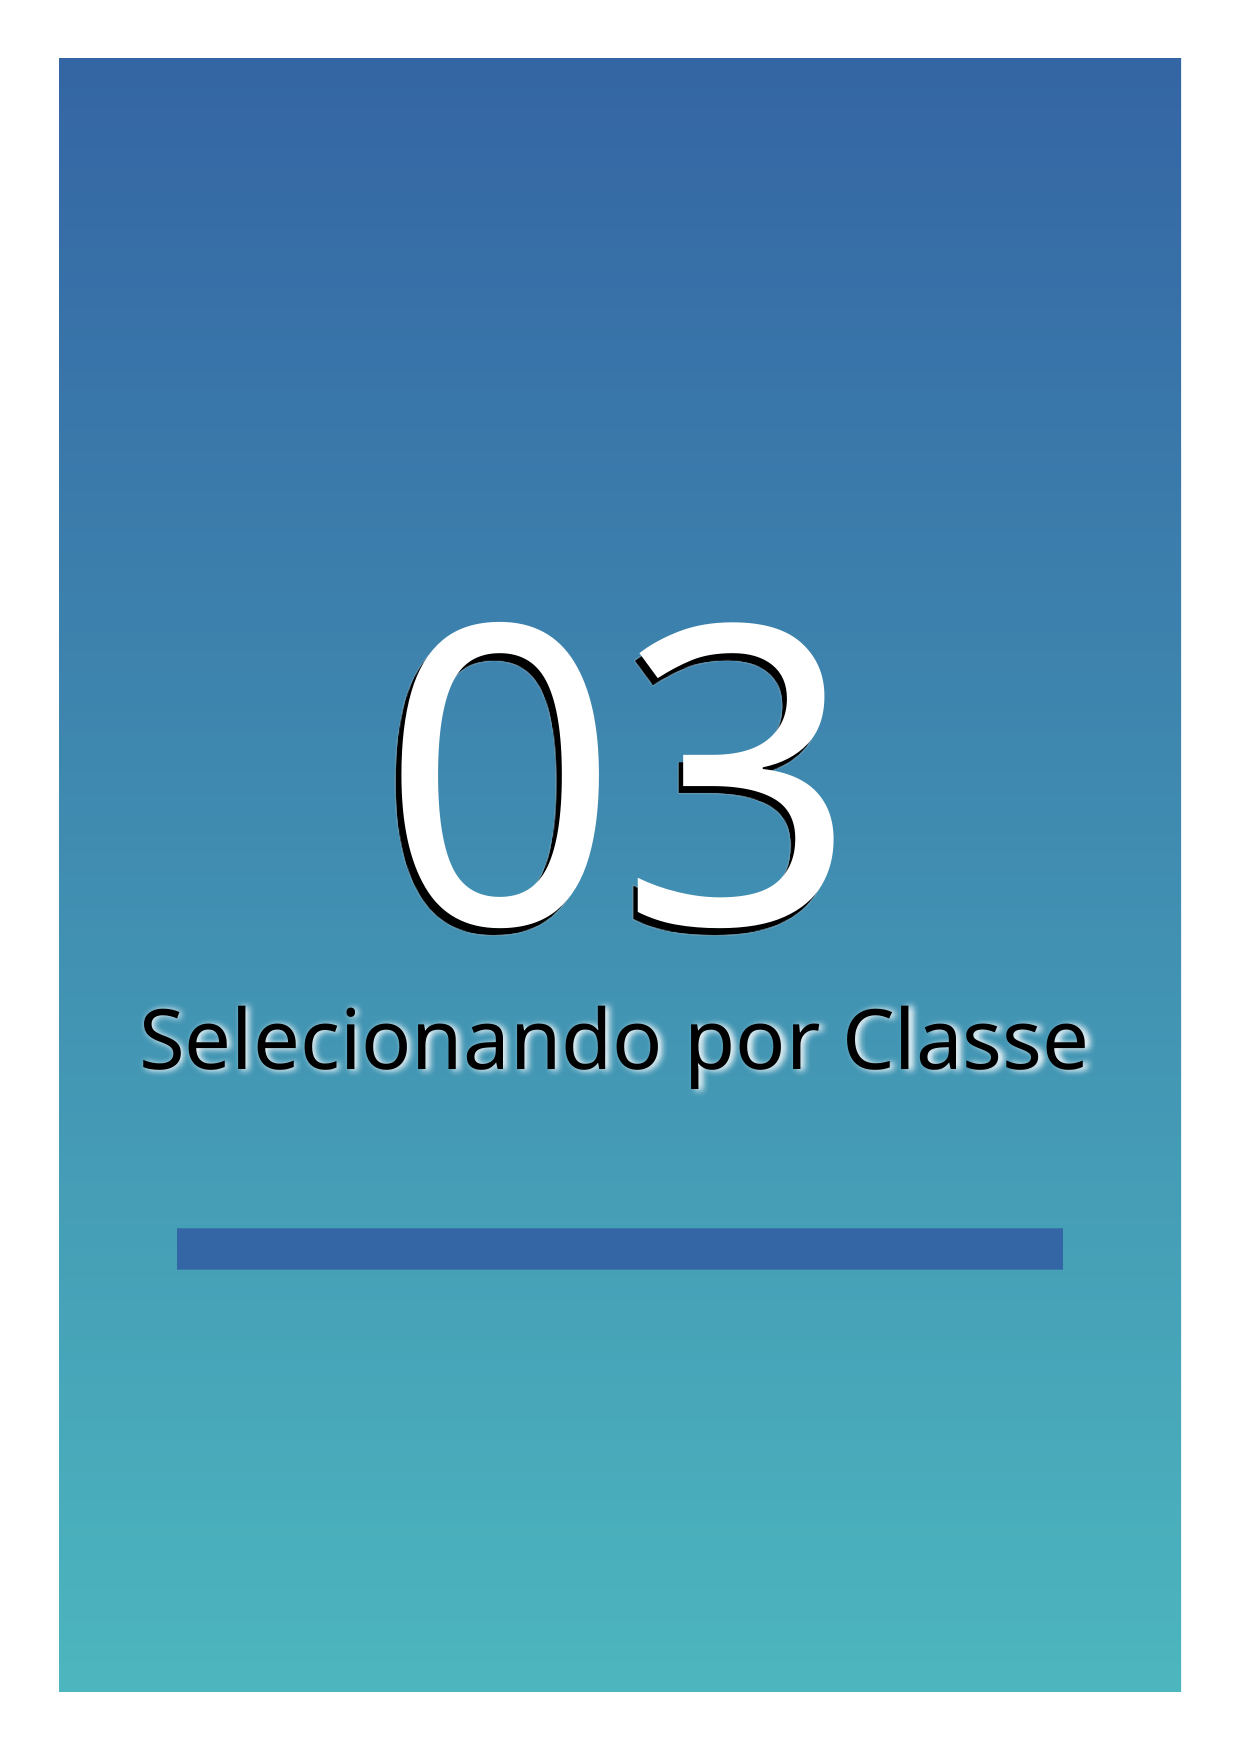

# 03
Selecionando por Classe
JavaFX e CSS - Michel Alves
8